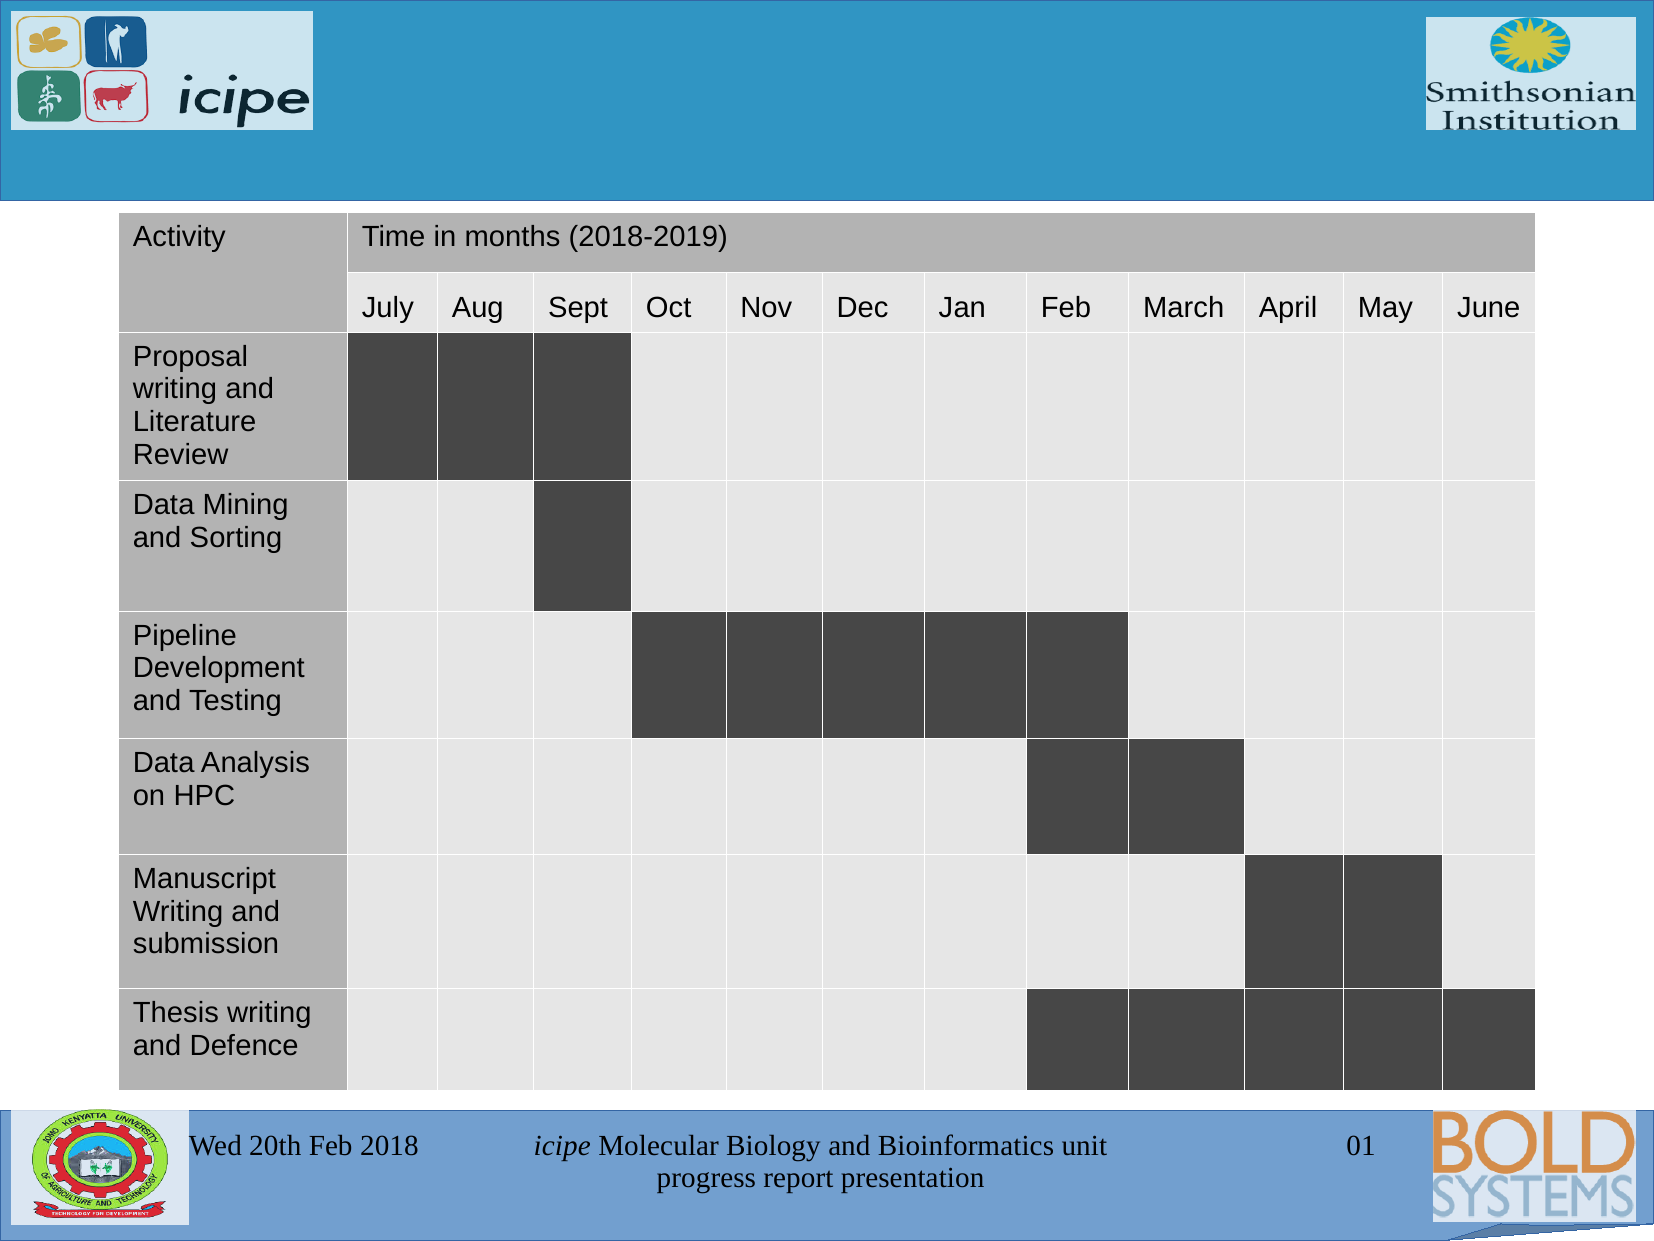

| Activity | Time in months (2018-2019) | | | | | | | | | | | |
| --- | --- | --- | --- | --- | --- | --- | --- | --- | --- | --- | --- | --- |
| | July | Aug | Sept | Oct | Nov | Dec | Jan | Feb | March | April | May | June |
| Proposal writing and Literature Review | | | | | | | | | | | | |
| Data Mining and Sorting | | | | | | | | | | | | |
| Pipeline Development and Testing | | | | | | | | | | | | |
| Data Analysis on HPC | | | | | | | | | | | | |
| Manuscript Writing and submission | | | | | | | | | | | | |
| Thesis writing and Defence | | | | | | | | | | | | |
10